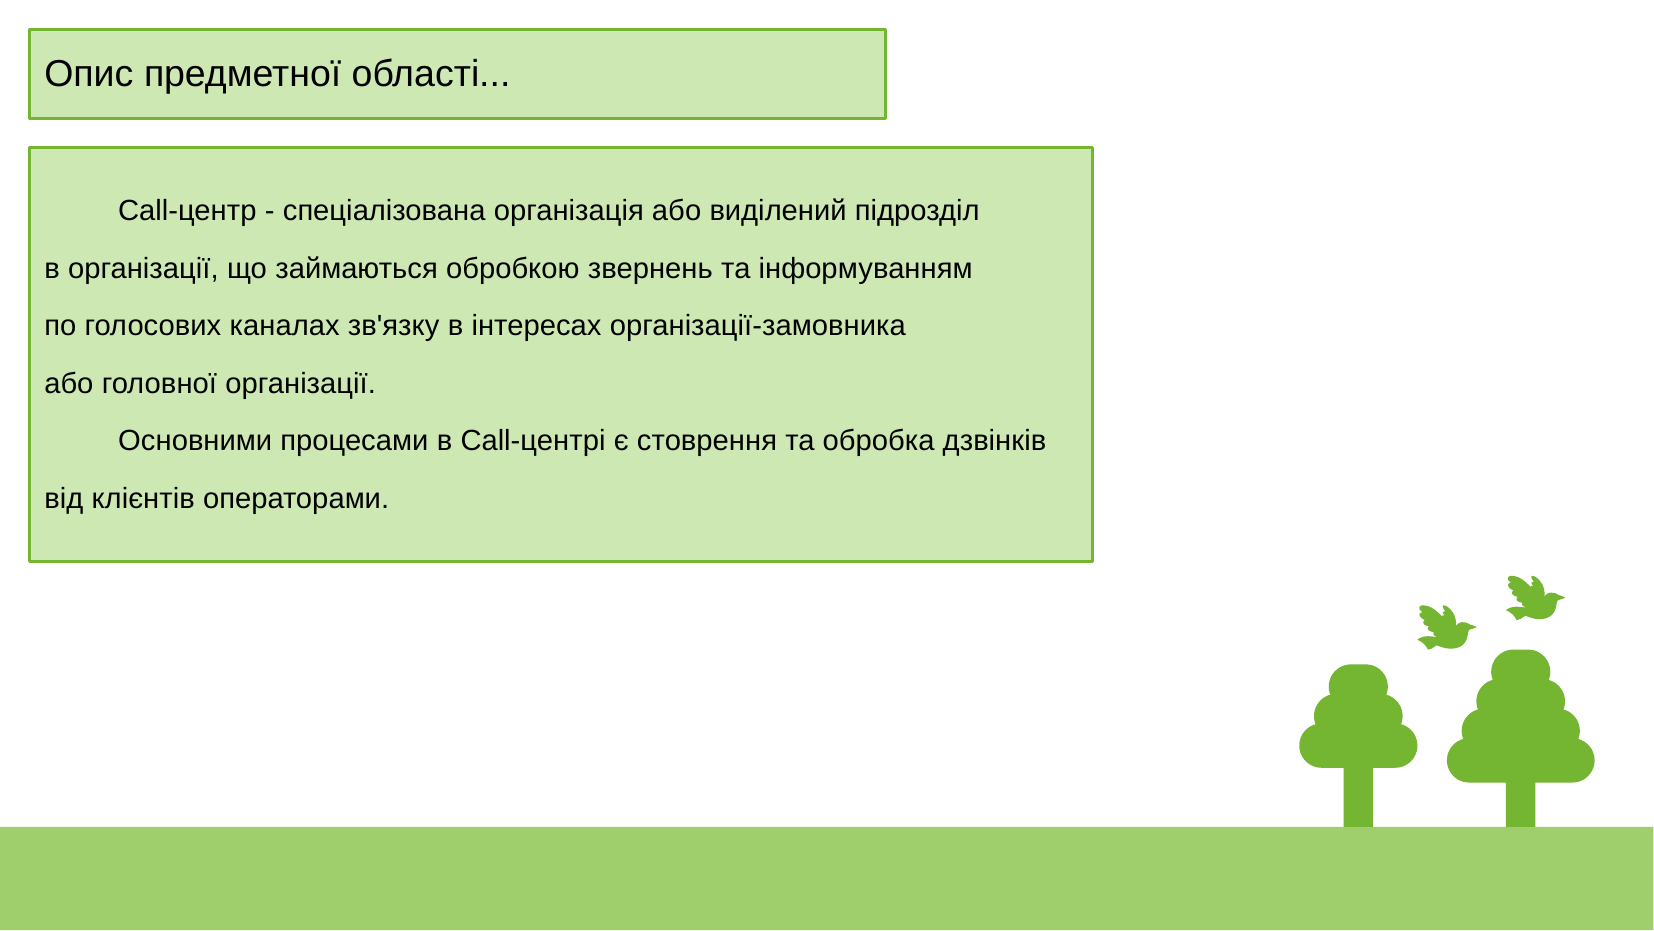

Характеристика середовища...
Опис предметної області...
	Call-центр - спеціалізована організація або виділений підрозділ
в організації, що займаються обробкою звернень та інформуванням
по голосових каналах зв'язку в інтересах організації-замовника
або головної організації.
	Основними процесами в Call-центрі є стоврення та обробка дзвінків
від клієнтів операторами.